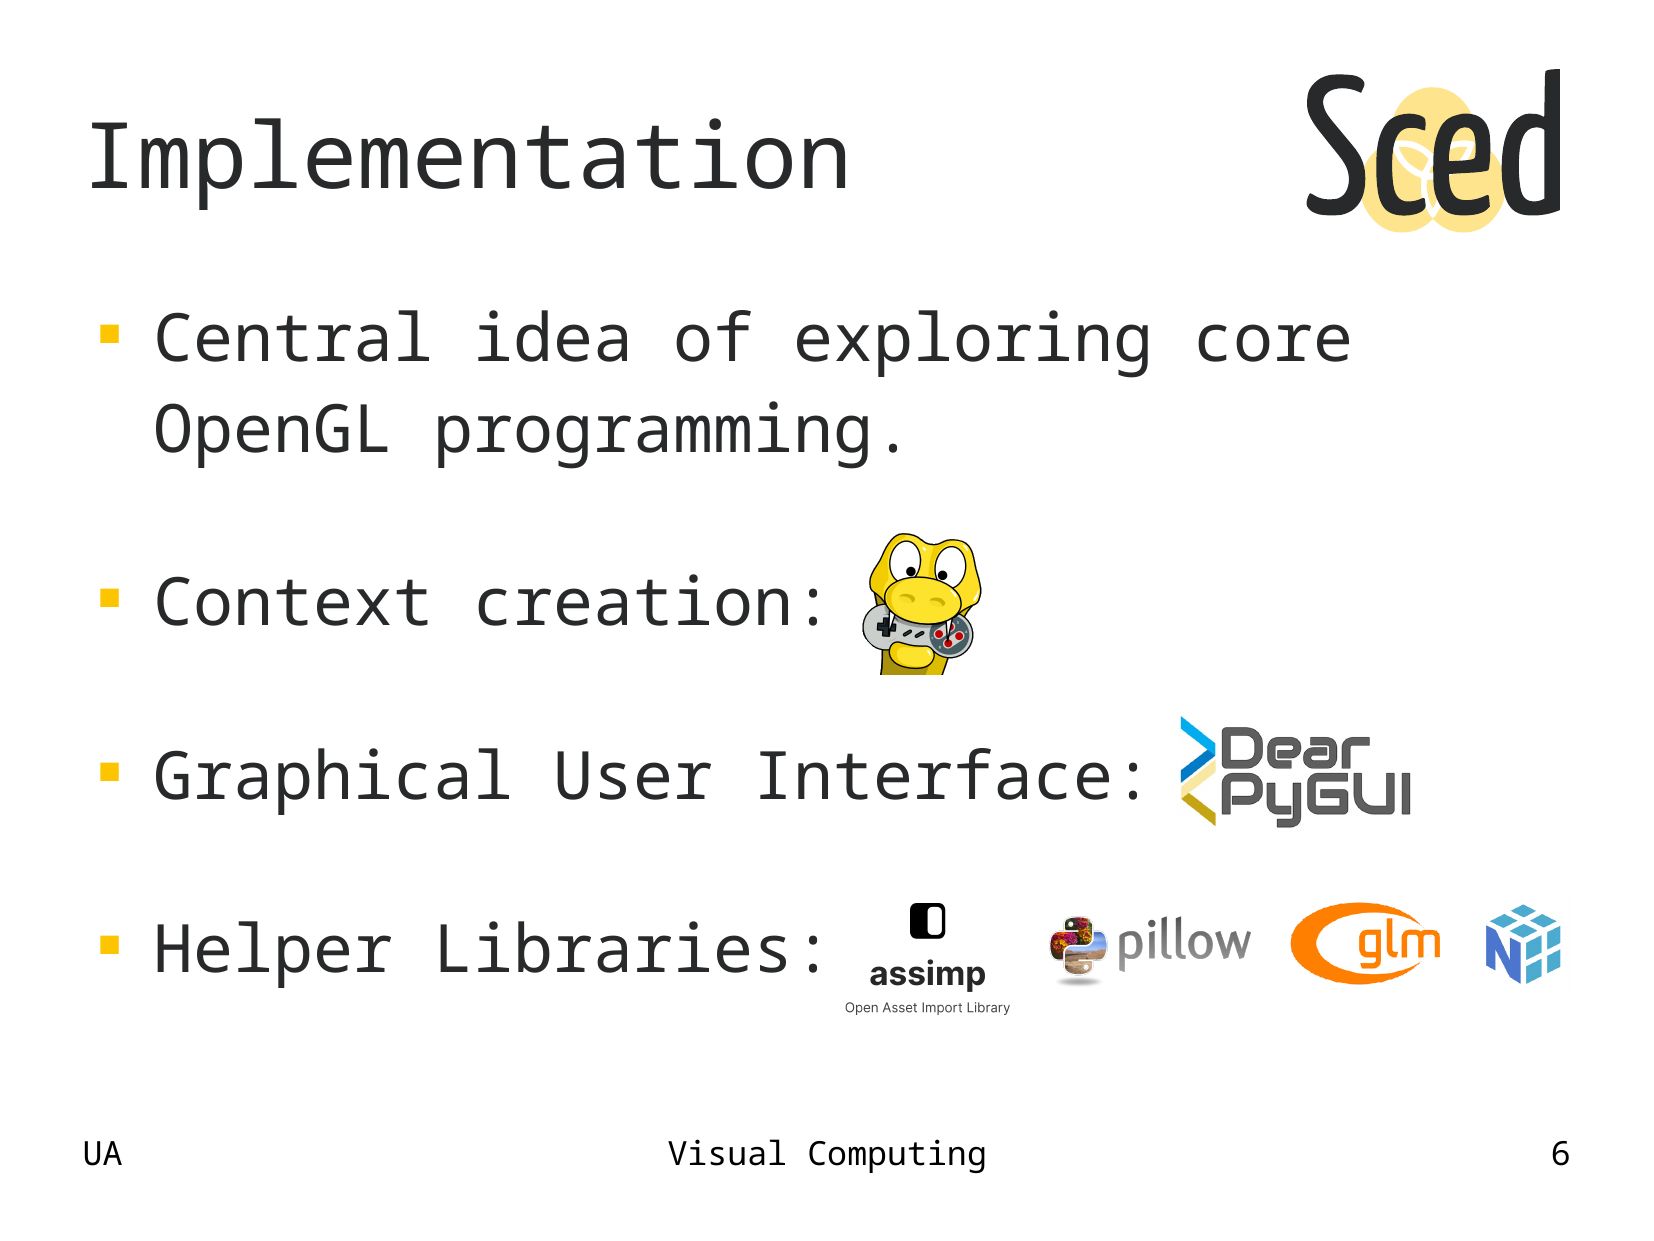

# Implementation
Central idea of exploring core OpenGL programming.
Context creation:
Graphical User Interface:
Helper Libraries:
UA
Visual Computing
6